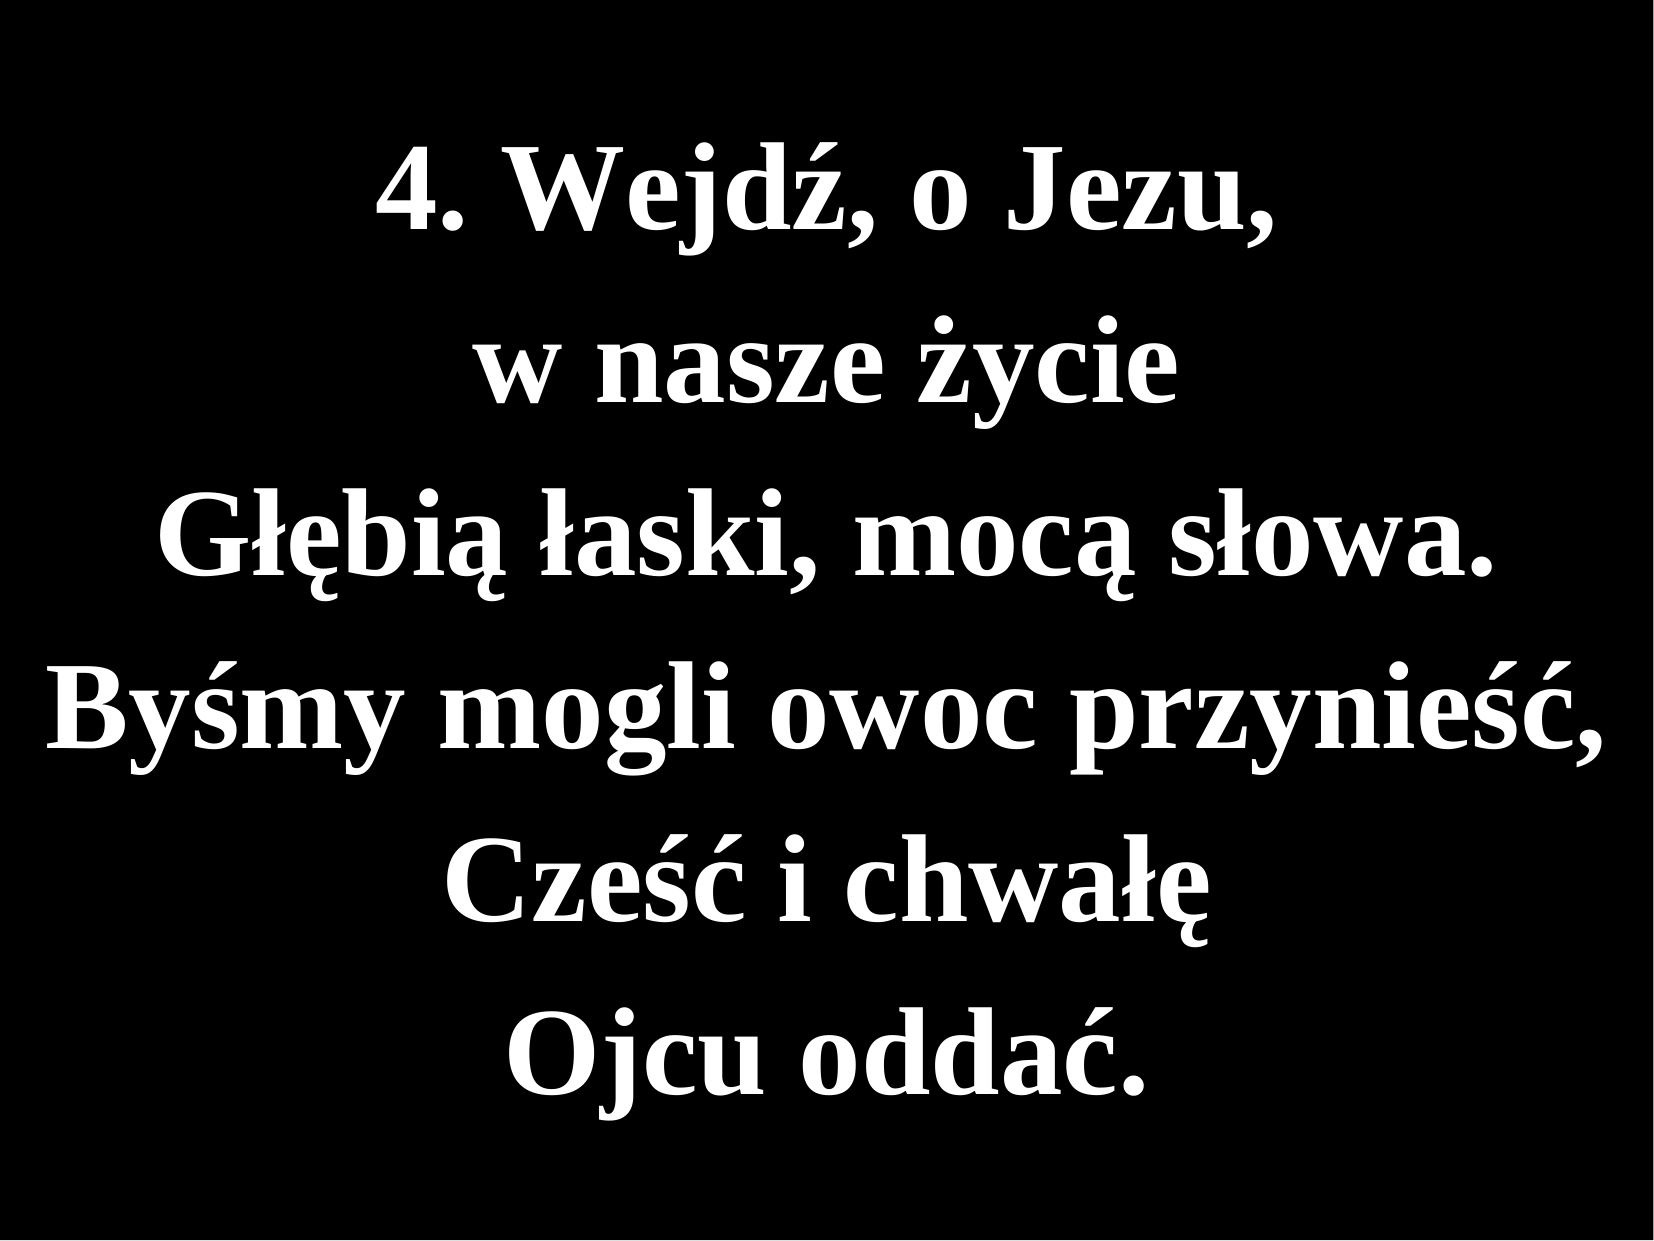

# 4. Wejdź, o Jezu, ppp w nasze życie ppp Głębią łaski, mocą słowa. ppp Byśmy mogli owoc przynieść, ppp Cześć i chwałę ppp Ojcu oddać.